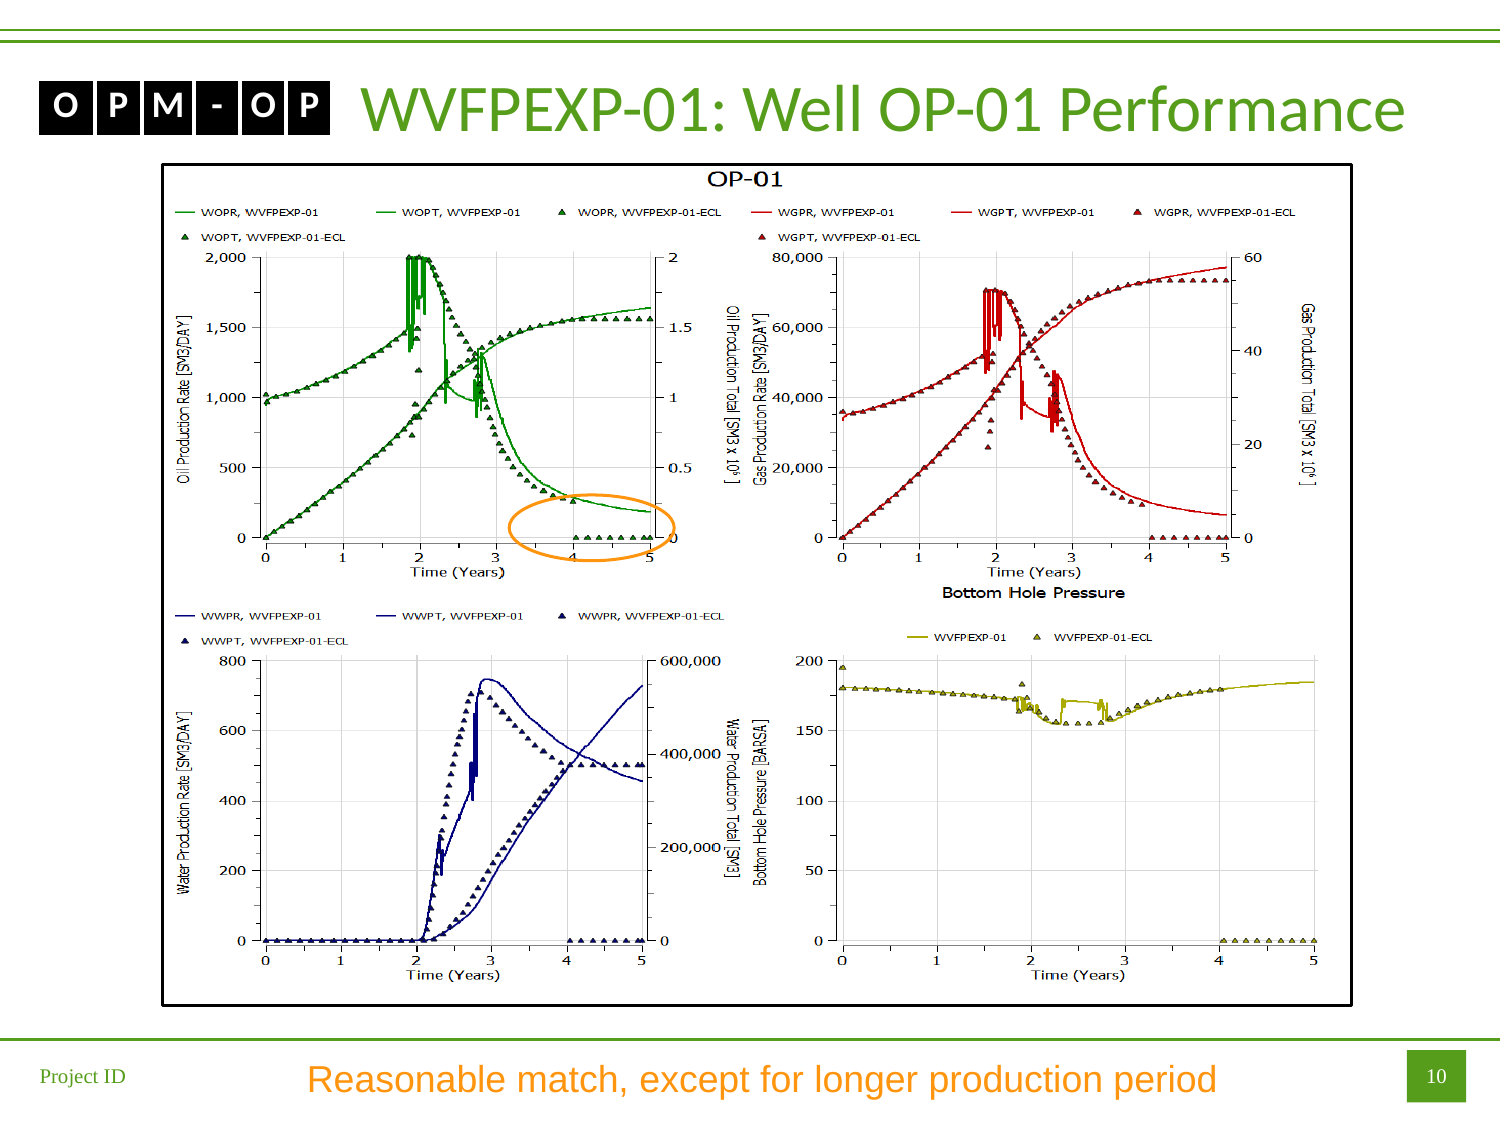

# WVFPEXP-01: Well OP-01 Performance
Project ID
10
Reasonable match, except for longer production period